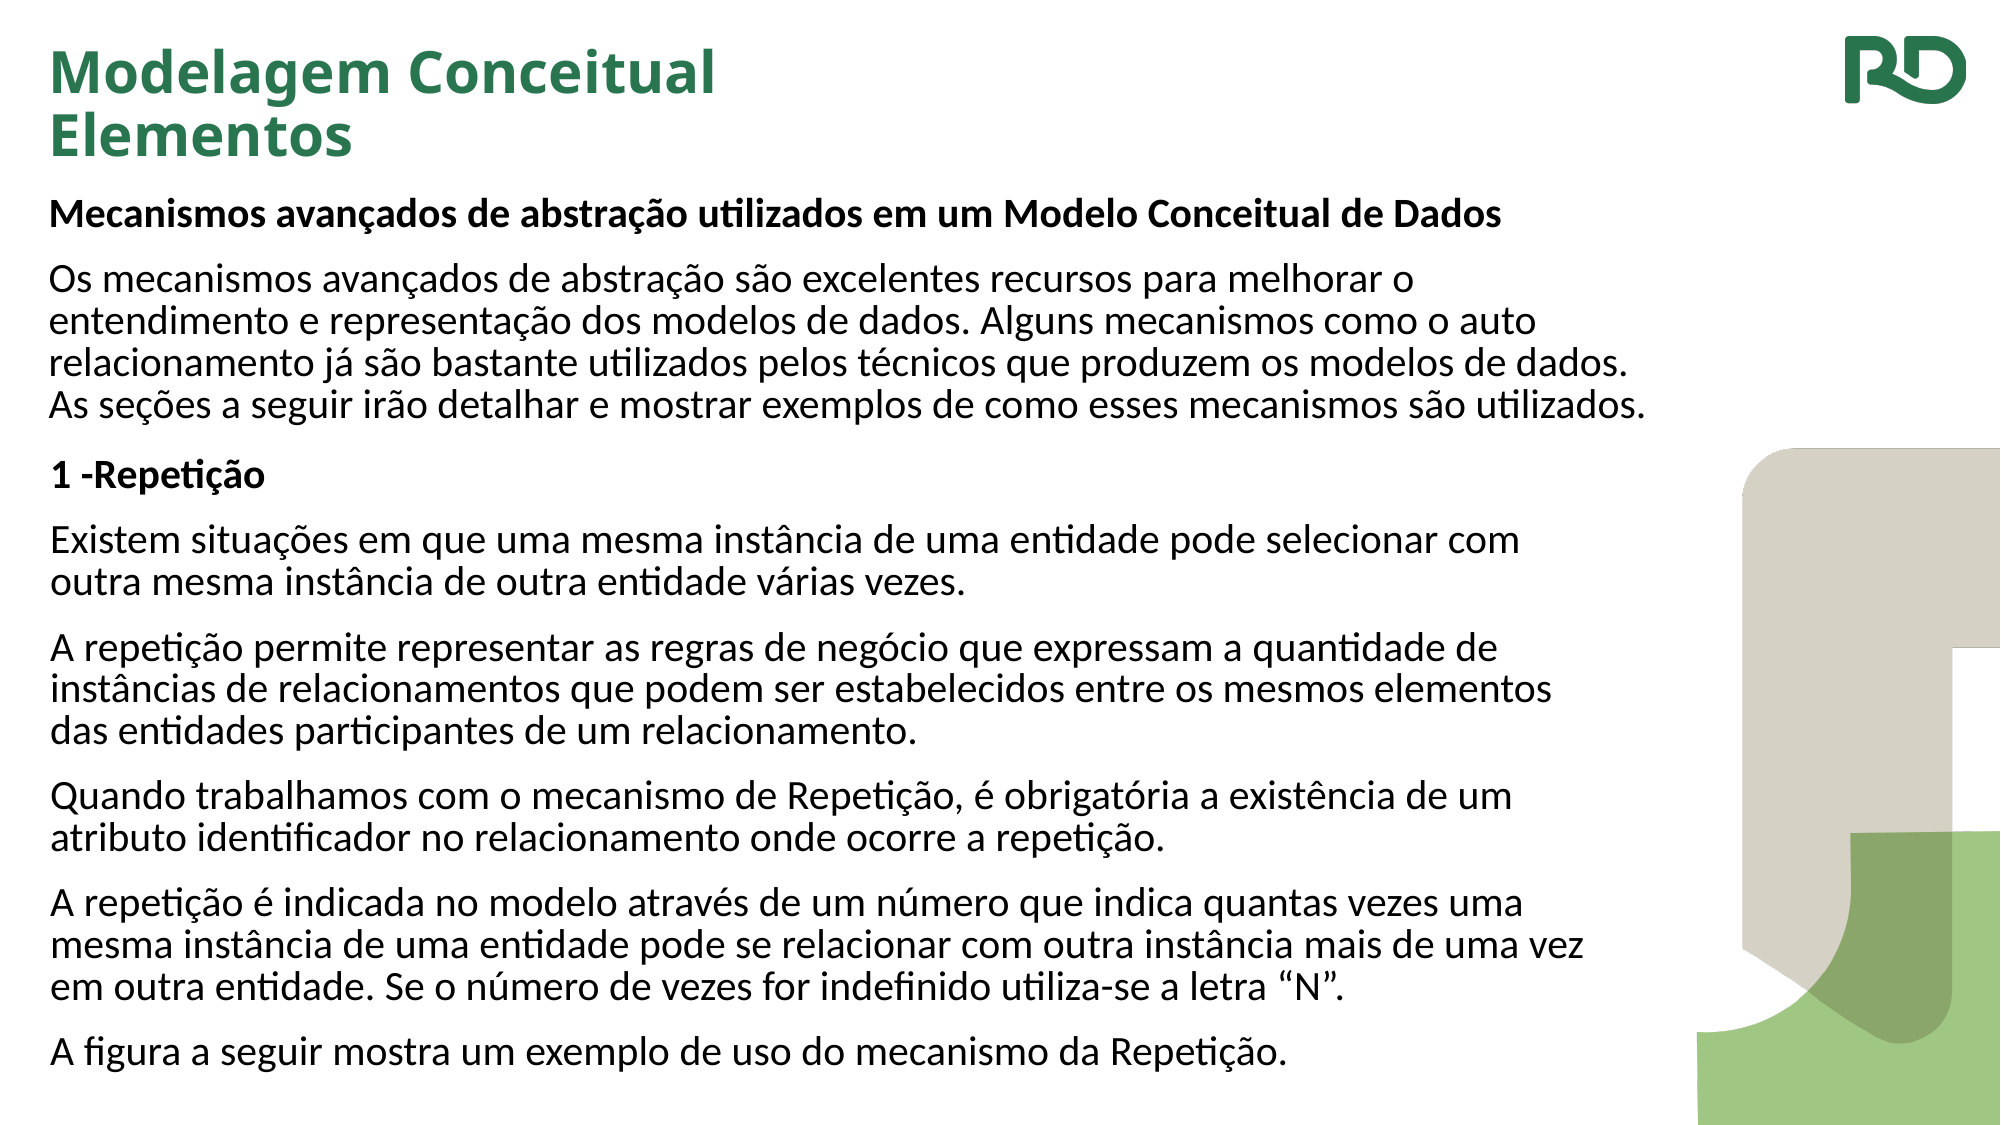

Modelagem Conceitual
Elementos
Mecanismos avançados de abstração utilizados em um Modelo Conceitual de Dados
Os mecanismos avançados de abstração são excelentes recursos para melhorar o entendimento e representação dos modelos de dados. Alguns mecanismos como o auto relacionamento já são bastante utilizados pelos técnicos que produzem os modelos de dados. As seções a seguir irão detalhar e mostrar exemplos de como esses mecanismos são utilizados.
1 -Repetição
Existem situações em que uma mesma instância de uma entidade pode selecionar com outra mesma instância de outra entidade várias vezes.
A repetição permite representar as regras de negócio que expressam a quantidade de instâncias de relacionamentos que podem ser estabelecidos entre os mesmos elementos das entidades participantes de um relacionamento.
Quando trabalhamos com o mecanismo de Repetição, é obrigatória a existência de um atributo identificador no relacionamento onde ocorre a repetição.
A repetição é indicada no modelo através de um número que indica quantas vezes uma mesma instância de uma entidade pode se relacionar com outra instância mais de uma vez em outra entidade. Se o número de vezes for indefinido utiliza-se a letra “N”.
A figura a seguir mostra um exemplo de uso do mecanismo da Repetição.